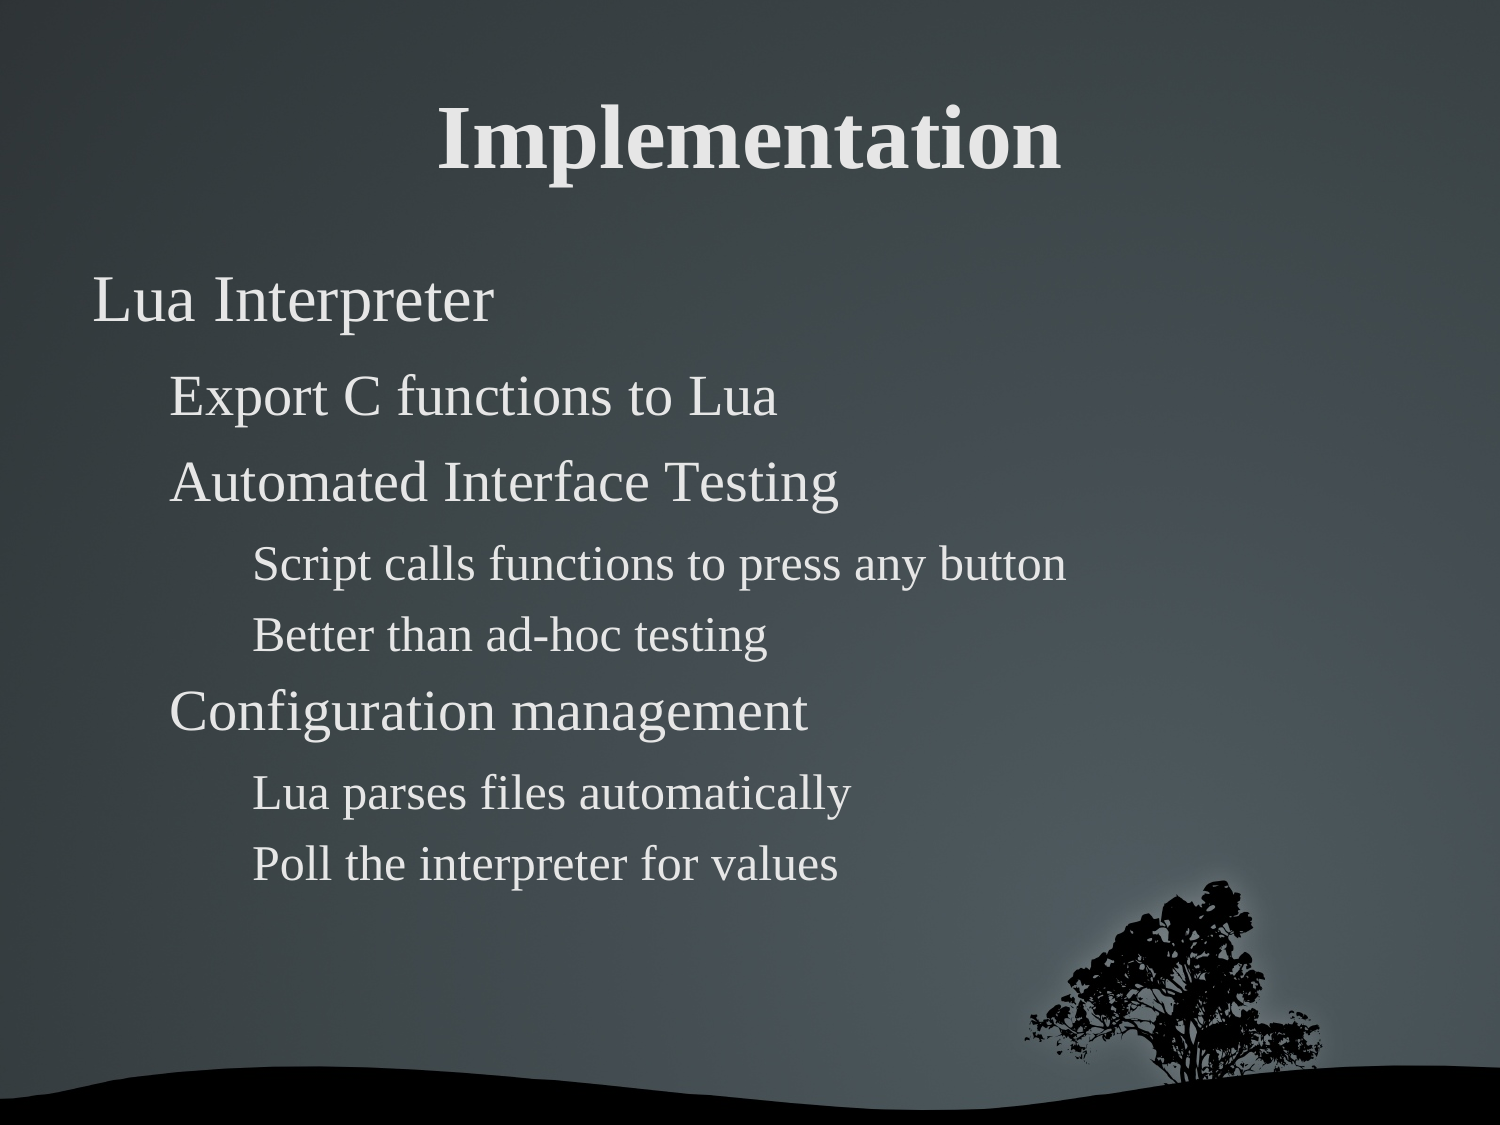

# Implementation
Lua Interpreter
Export C functions to Lua
Automated Interface Testing
Script calls functions to press any button
Better than ad-hoc testing
Configuration management
Lua parses files automatically
Poll the interpreter for values